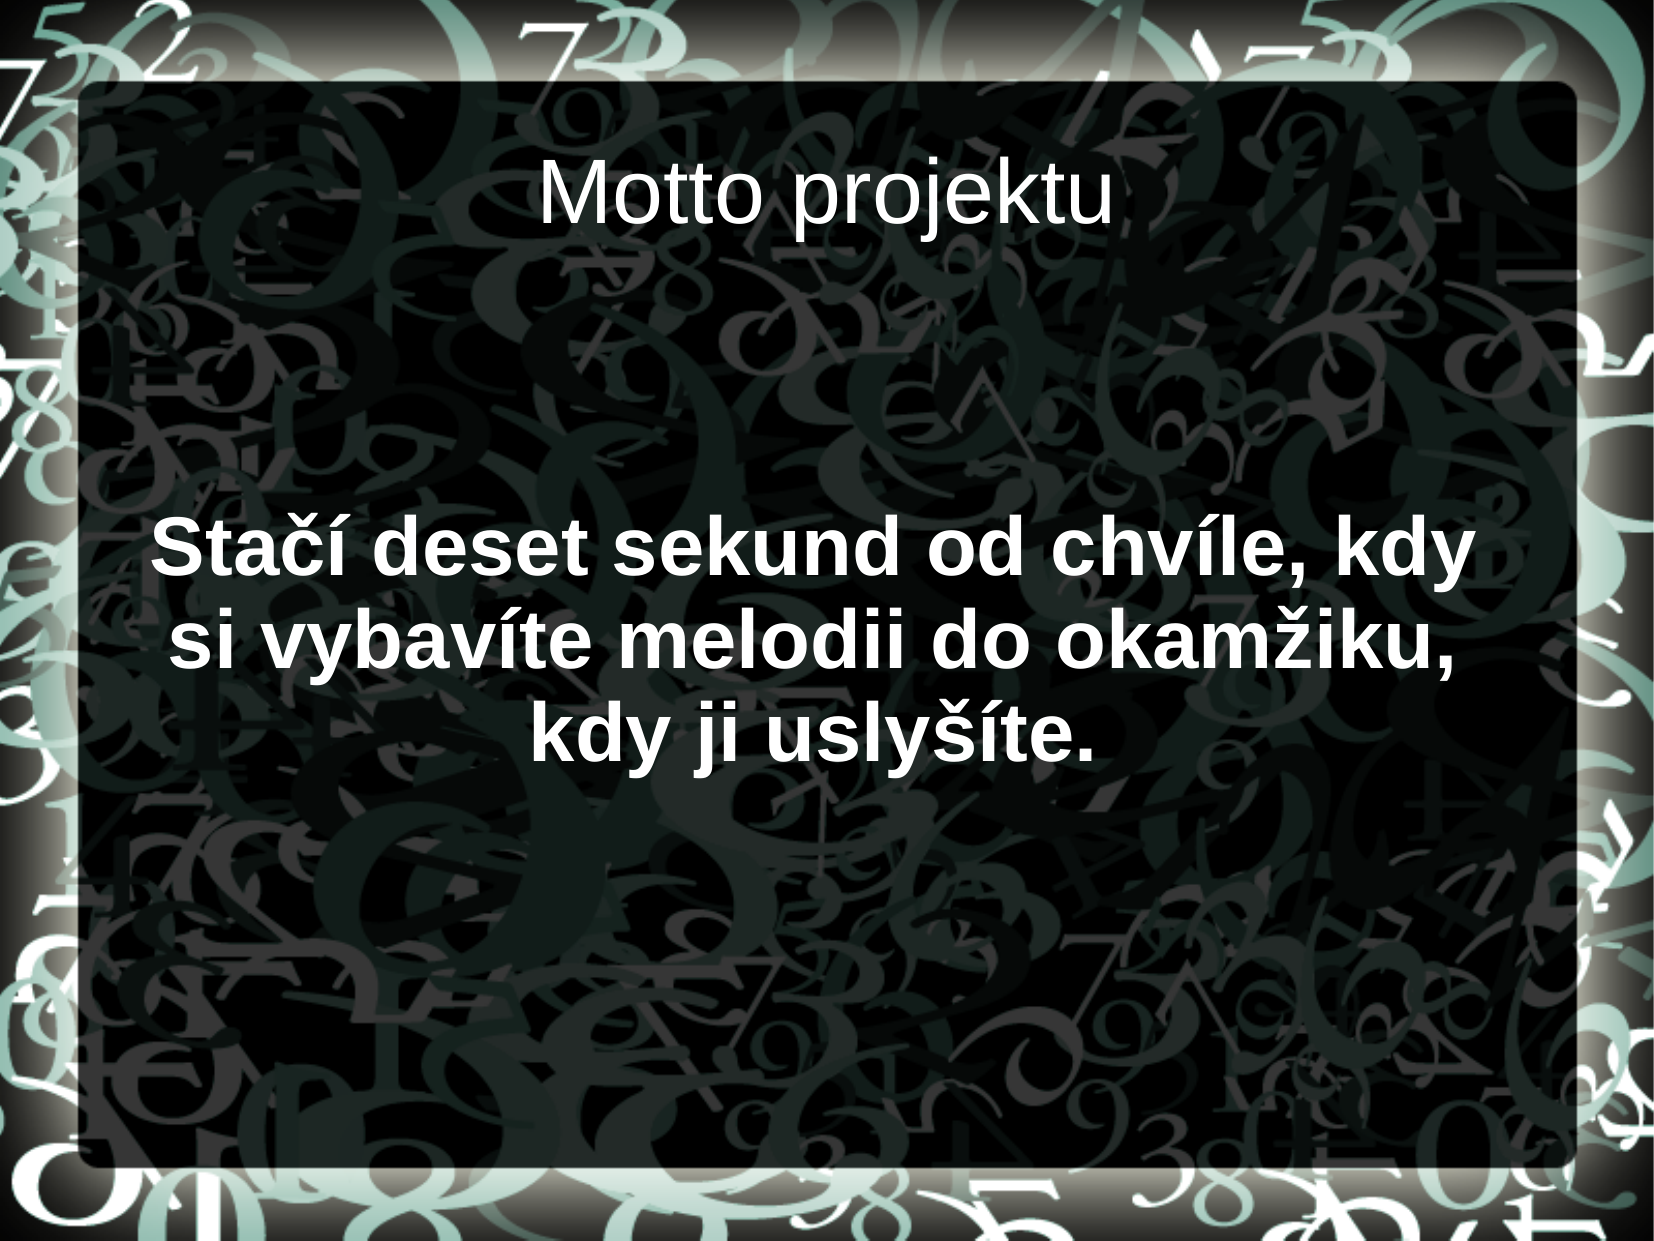

# Motto projektu
Stačí deset sekund od chvíle, kdy si vybavíte melodii do okamžiku, kdy ji uslyšíte.